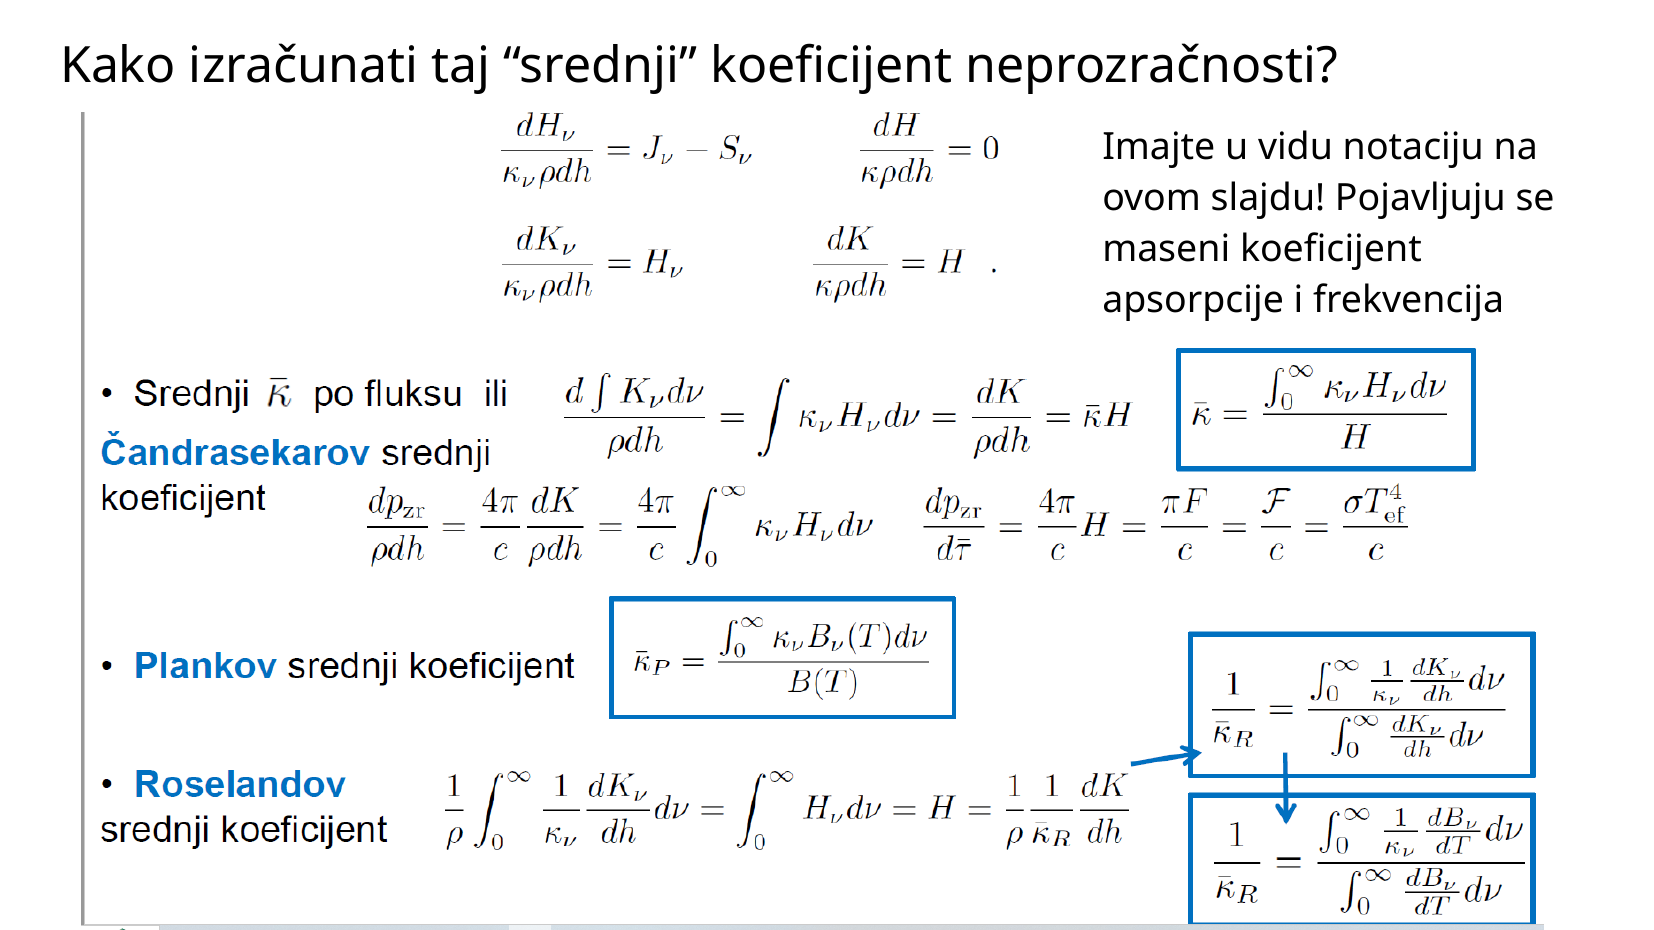

# Kako izračunati taj “srednji” koeficijent neprozračnosti?
Imajte u vidu notaciju na ovom slajdu! Pojavljuju se maseni koeficijent apsorpcije i frekvencija